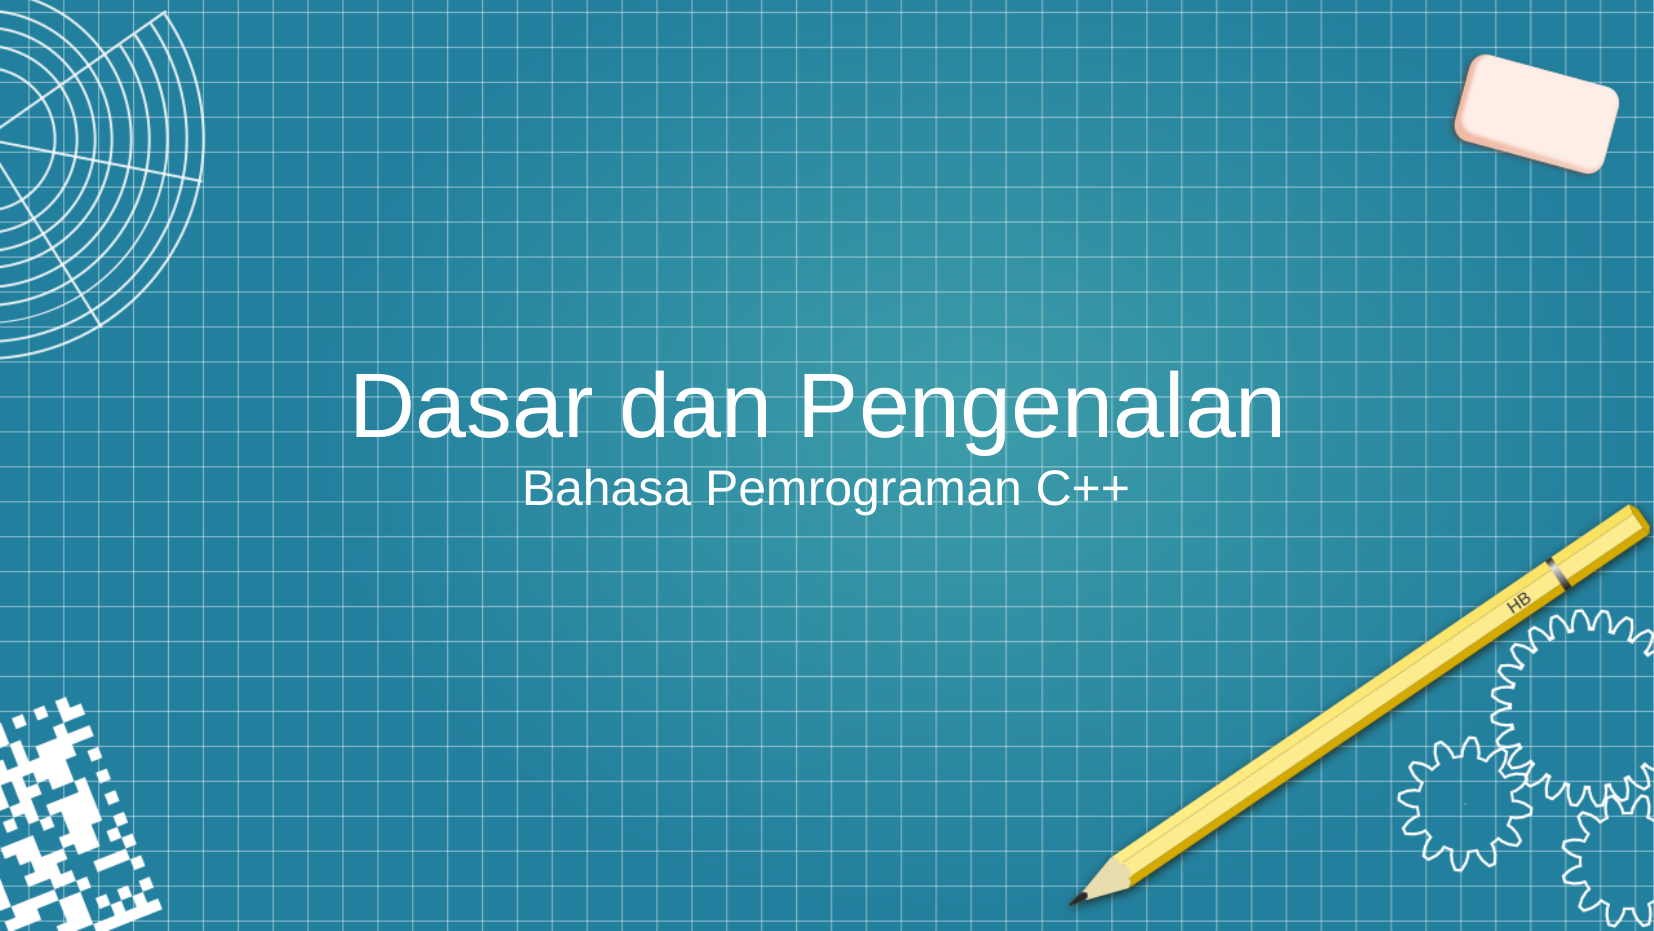

Bahasa Pemrograman C++
# Dasar dan Pengenalan